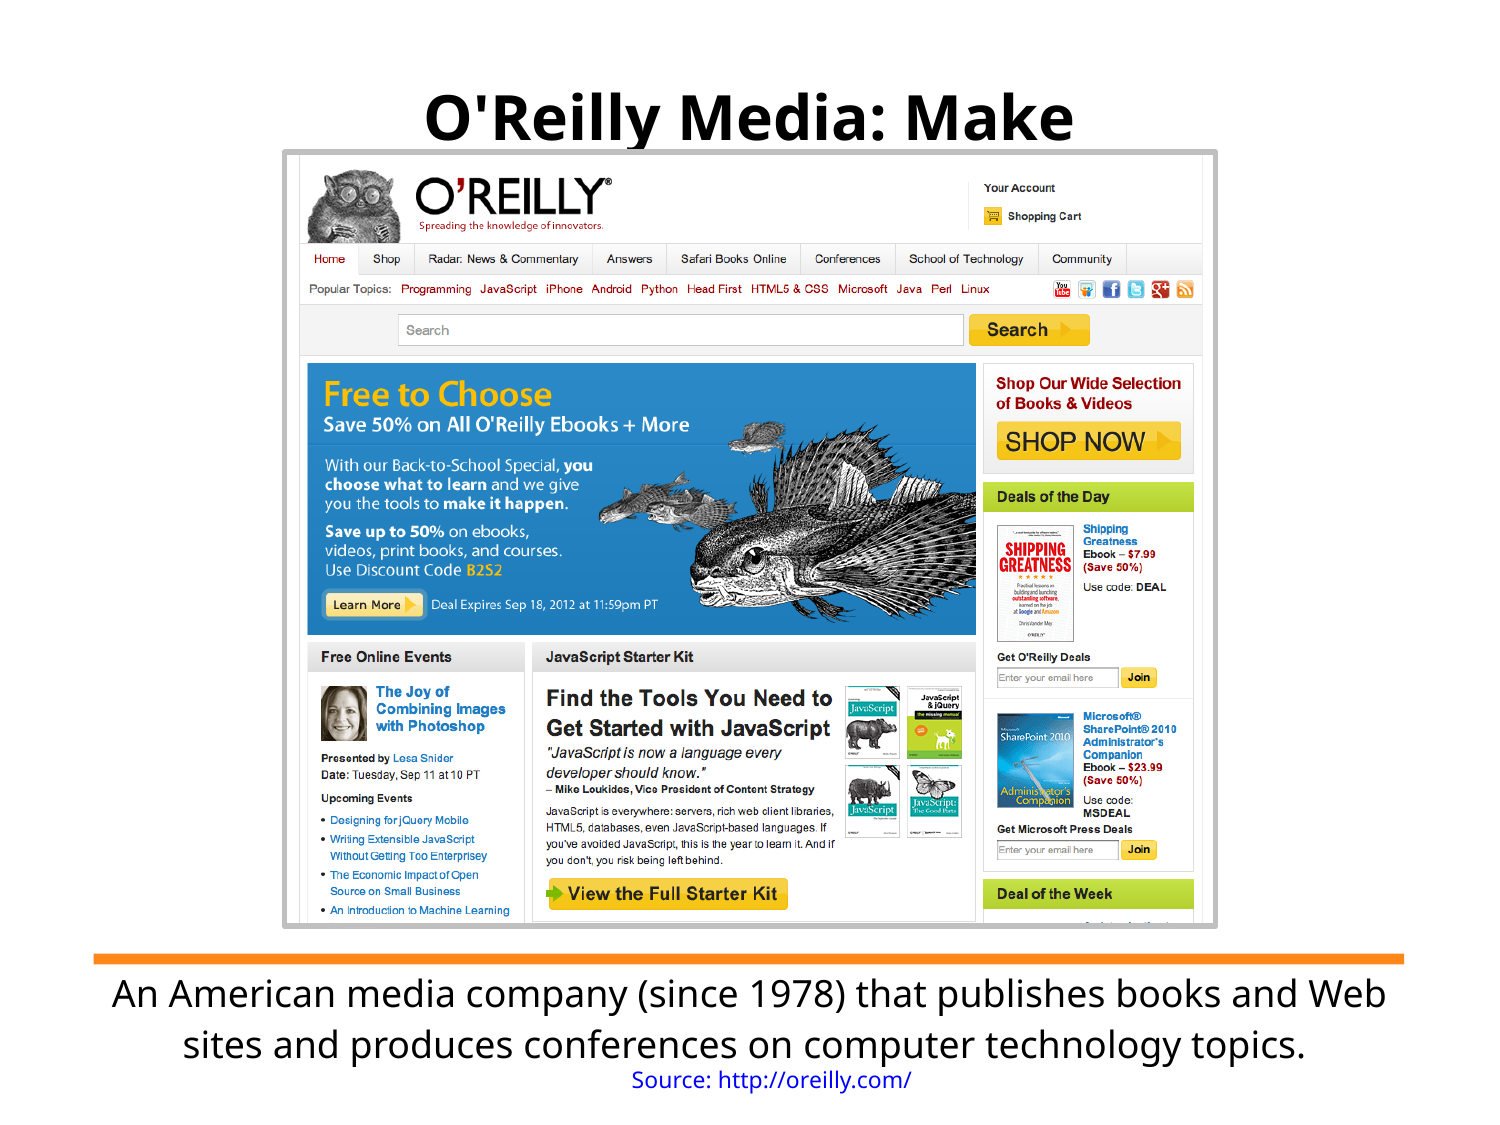

# O'Reilly Media: Make
An American media company (since 1978) that publishes books and Web sites and produces conferences on computer technology topics.
Source: http://oreilly.com/